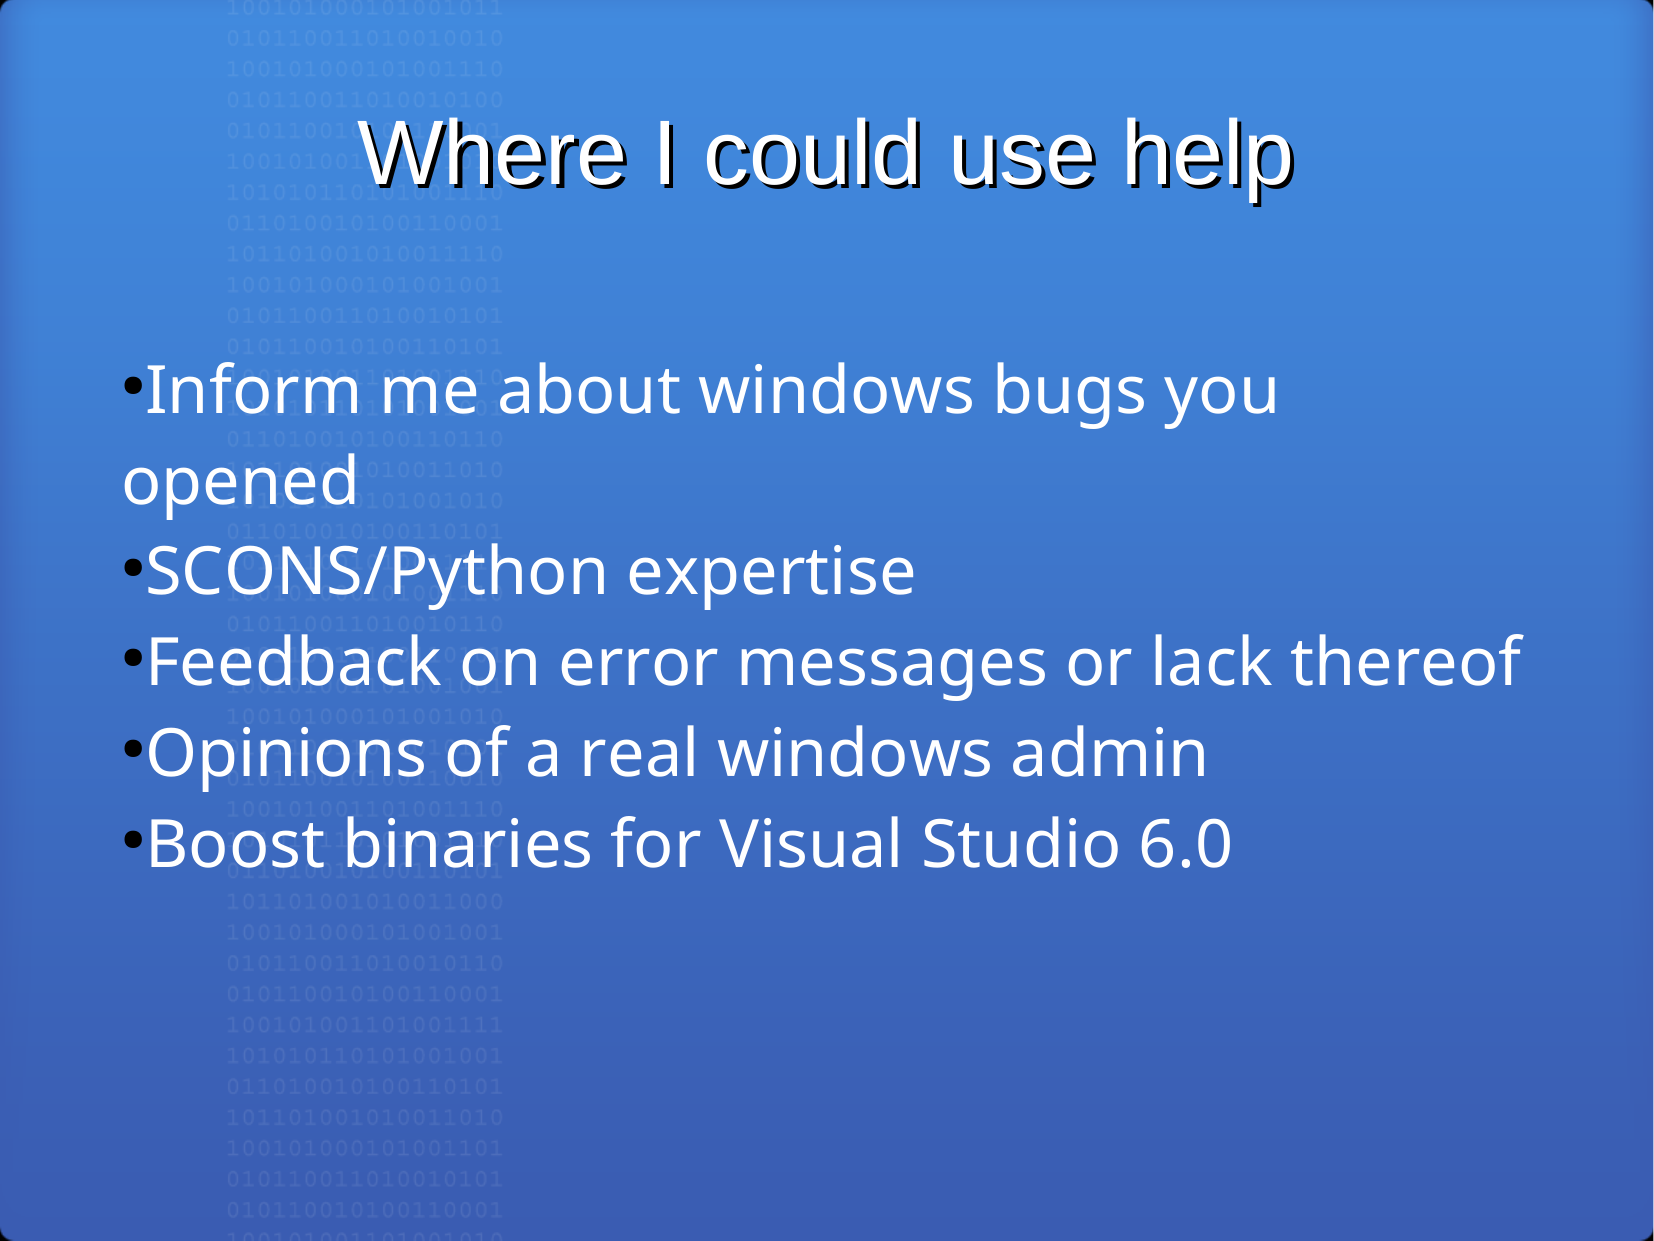

Where I could use help
# Inform me about windows bugs you opened
SCONS/Python expertise
Feedback on error messages or lack thereof
Opinions of a real windows admin
Boost binaries for Visual Studio 6.0